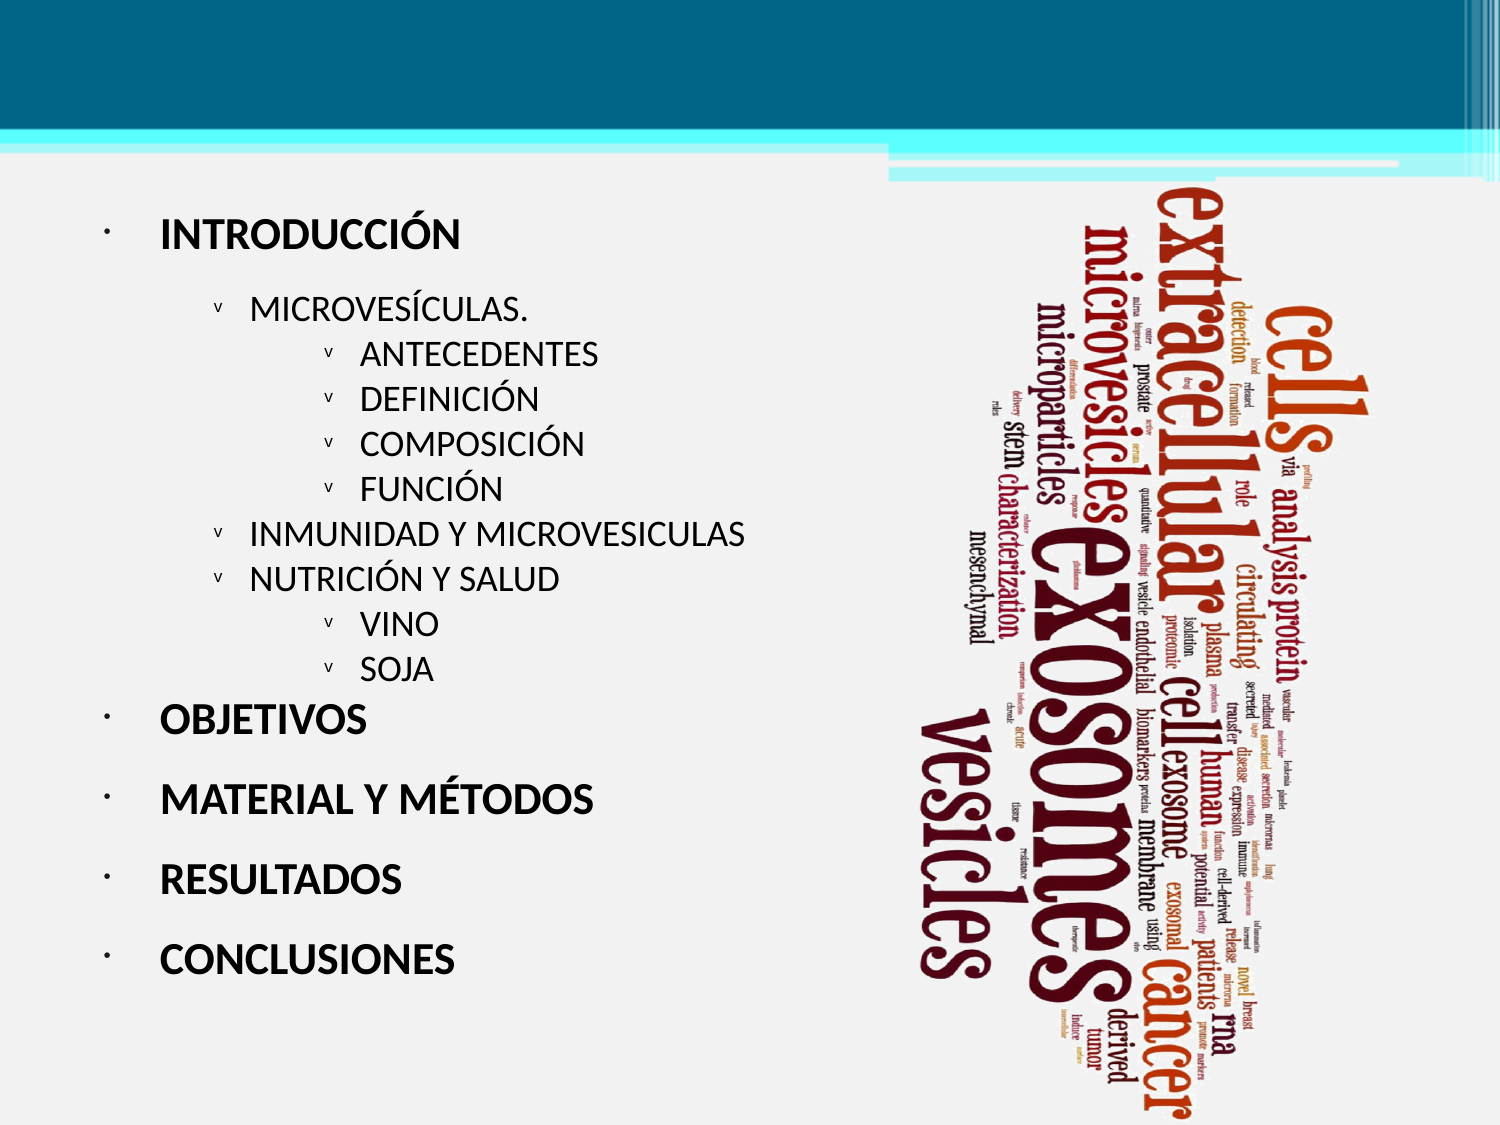

# ÍNDICE
INTRODUCCIÓN
MICROVESÍCULAS.
ANTECEDENTES
DEFINICIÓN
COMPOSICIÓN
FUNCIÓN
INMUNIDAD Y MICROVESICULAS
NUTRICIÓN Y SALUD
VINO
SOJA
OBJETIVOS
MATERIAL Y MÉTODOS
RESULTADOS
CONCLUSIONES